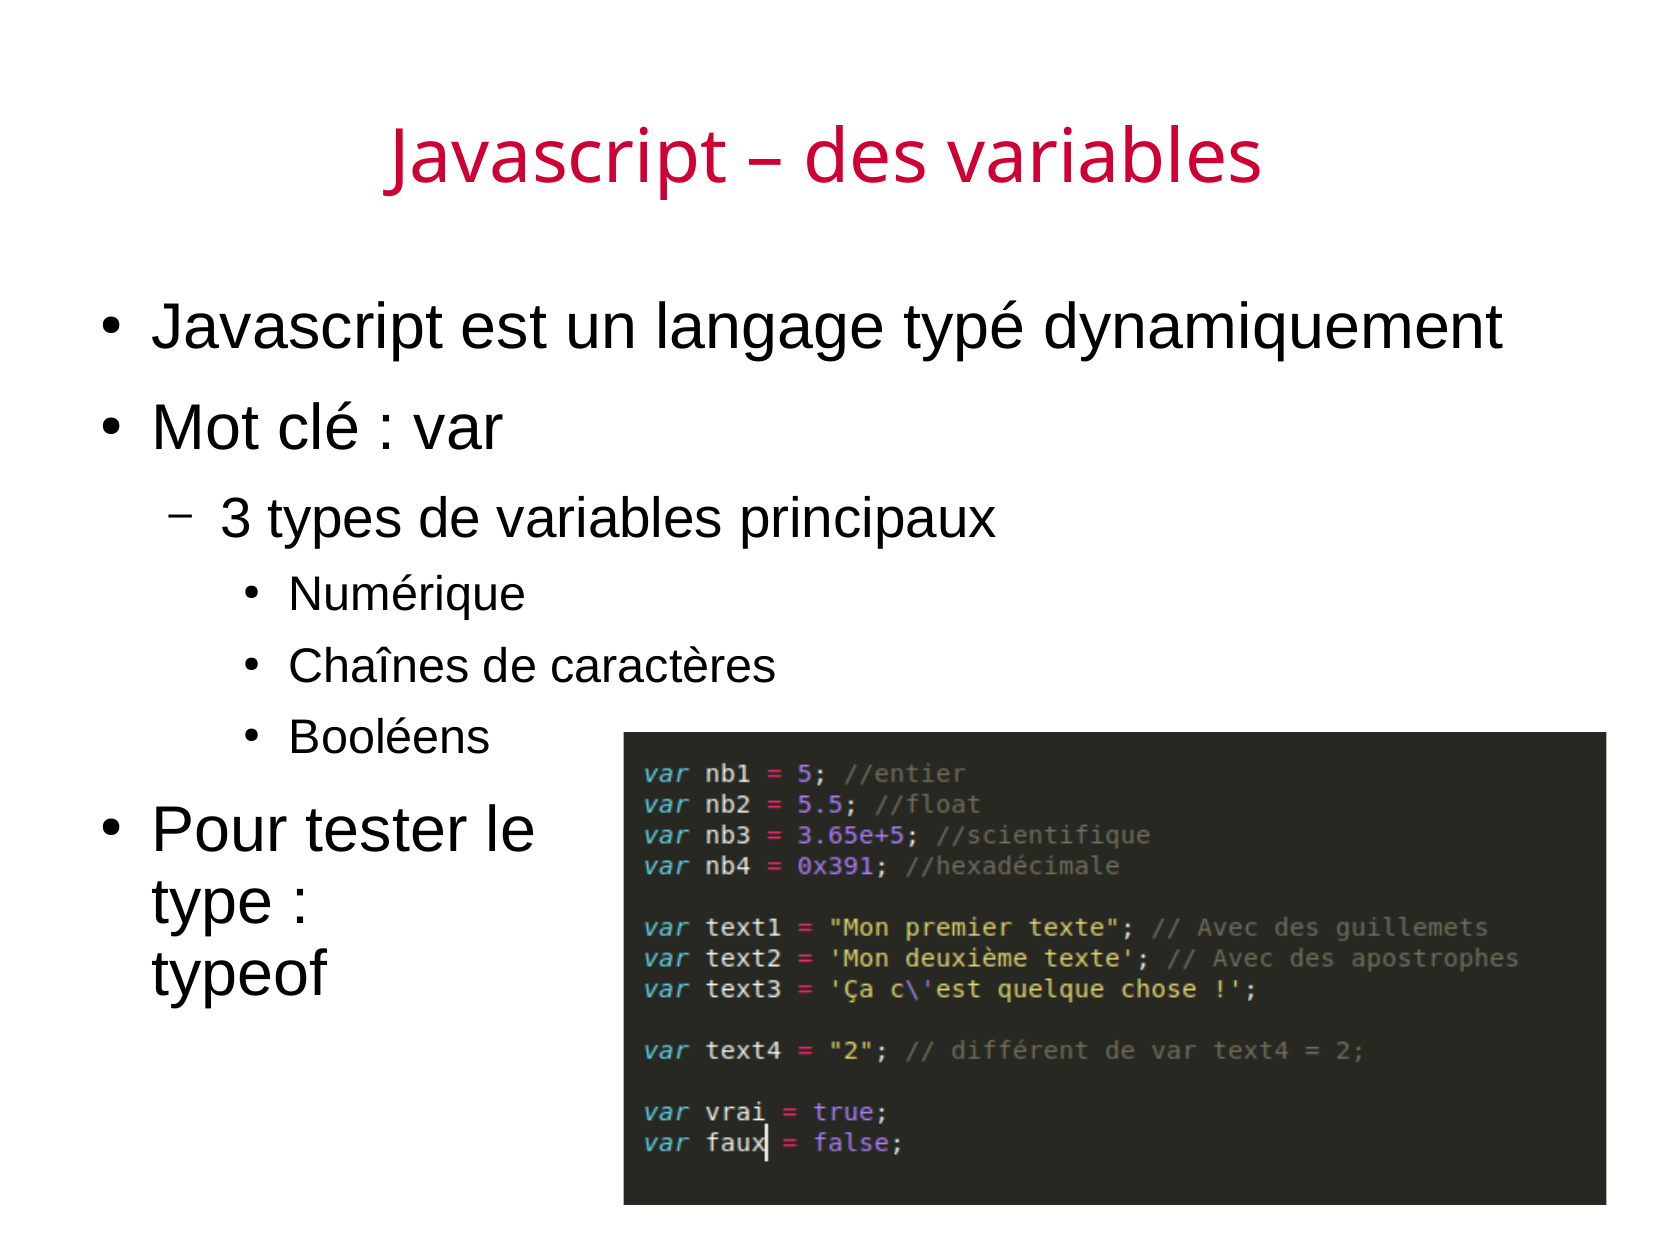

Javascript – des variables
# Javascript est un langage typé dynamiquement
Mot clé : var
3 types de variables principaux
Numérique
Chaînes de caractères
Booléens
Pour tester le
type :
typeof